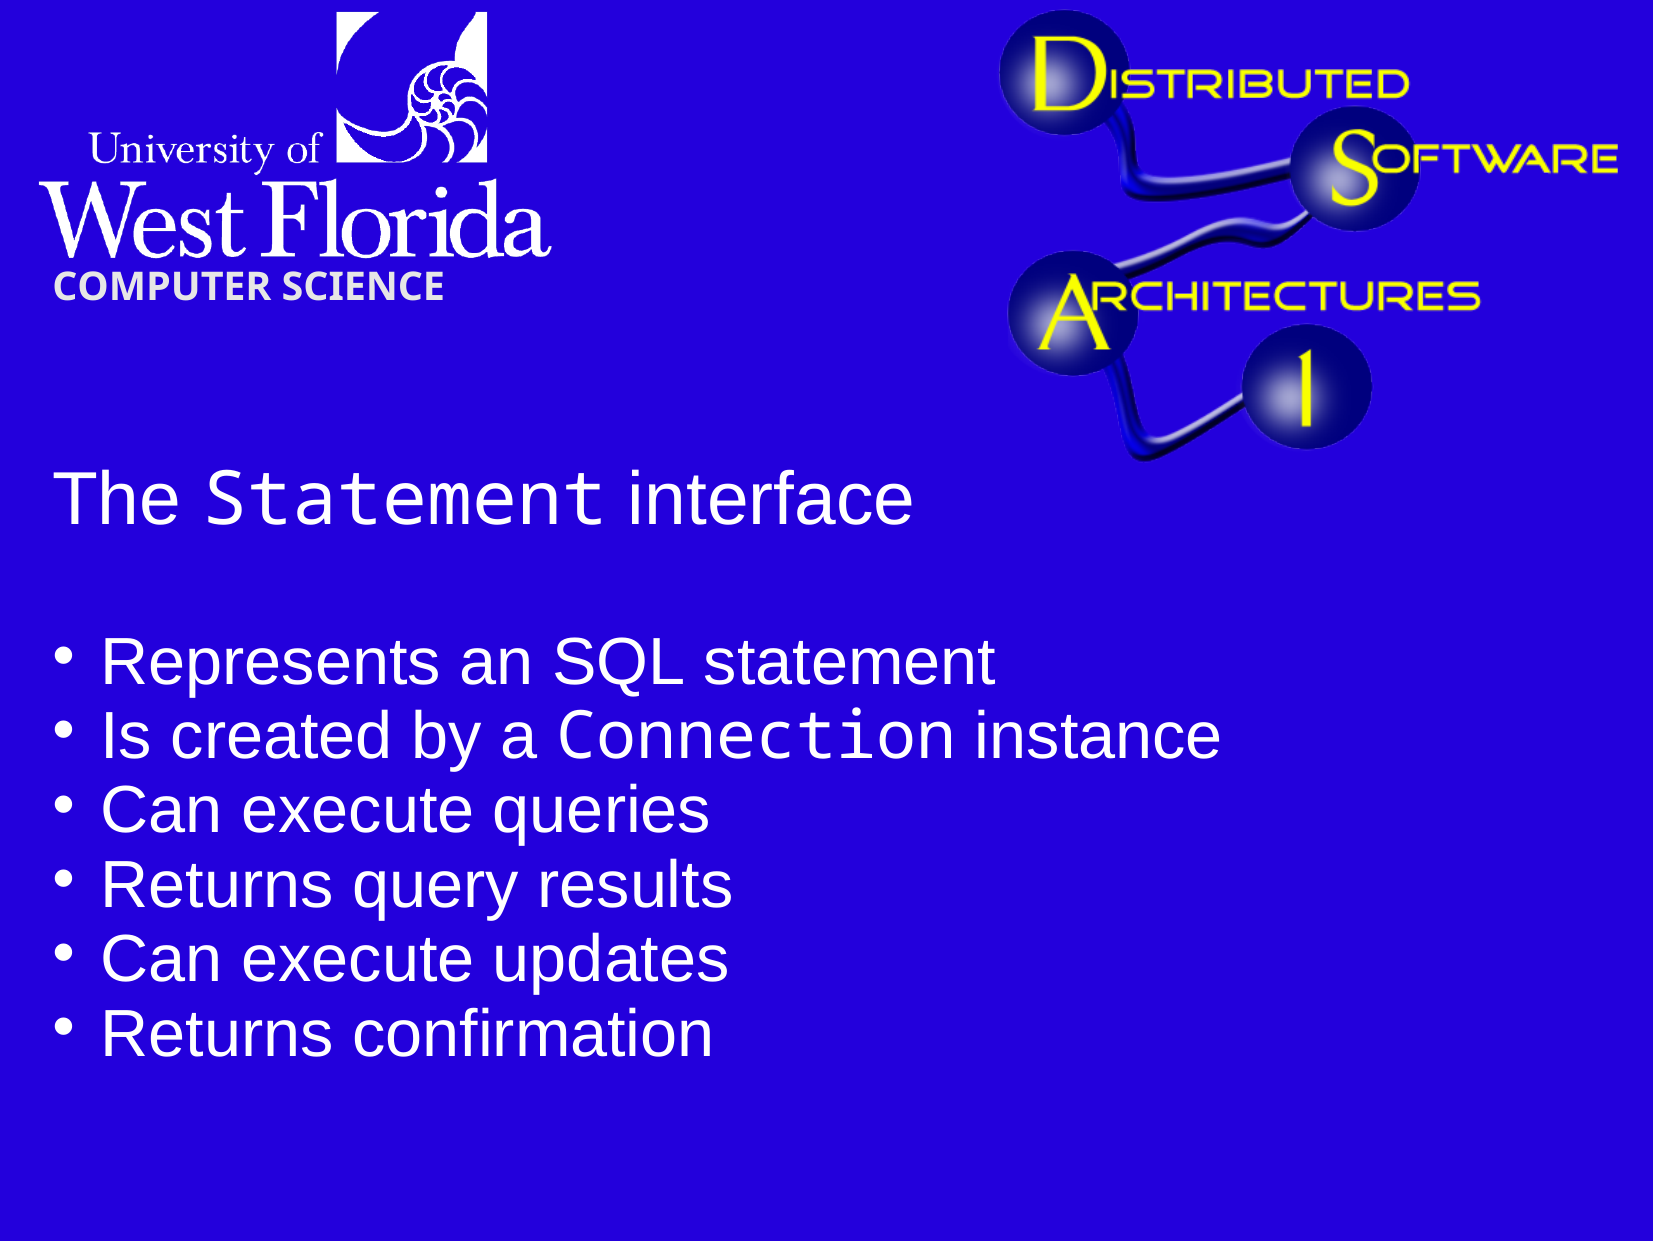

COMPUTER SCIENCE
The Statement interface
 Represents an SQL statement
 Is created by a Connection instance
 Can execute queries
 Returns query results
 Can execute updates
 Returns confirmation